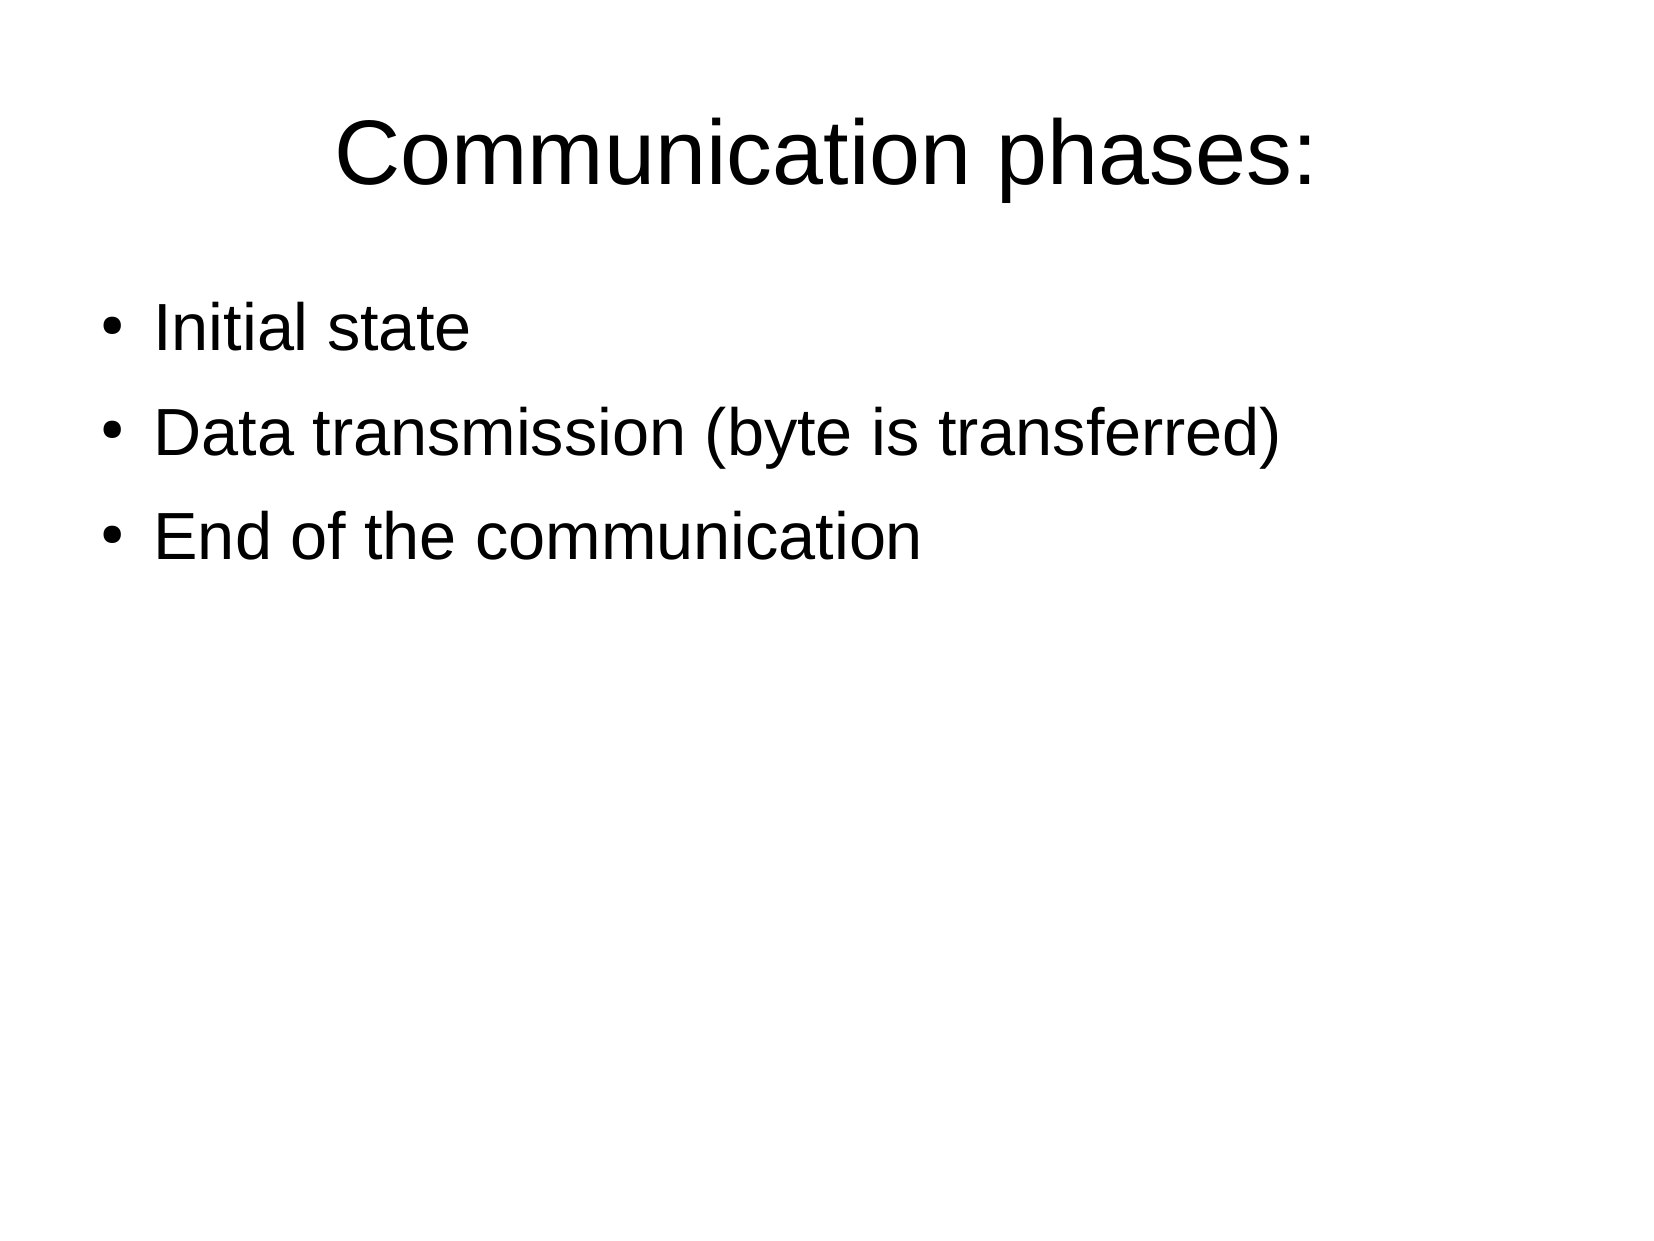

# Communication phases:
Initial state
Data transmission (byte is transferred)
End of the communication